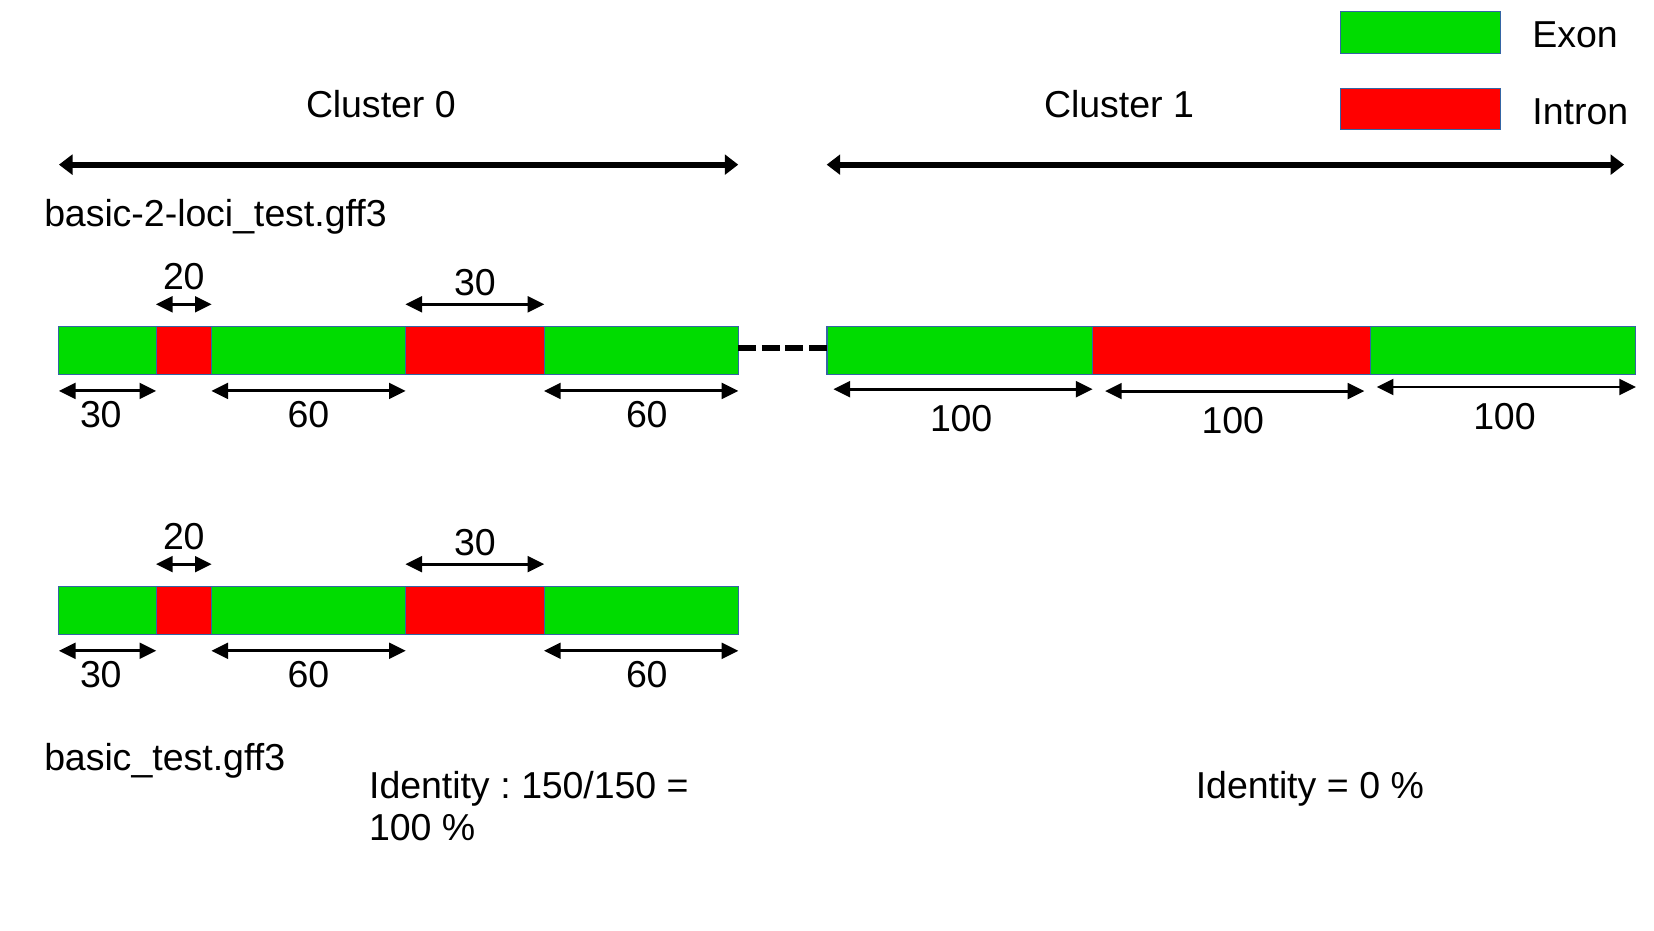

Exon
Cluster 0
Cluster 1
Intron
basic-2-loci_test.gff3
20
30
30
60
60
100
100
100
20
30
30
60
60
basic_test.gff3
Identity : 150/150 = 100 %
Identity = 0 %